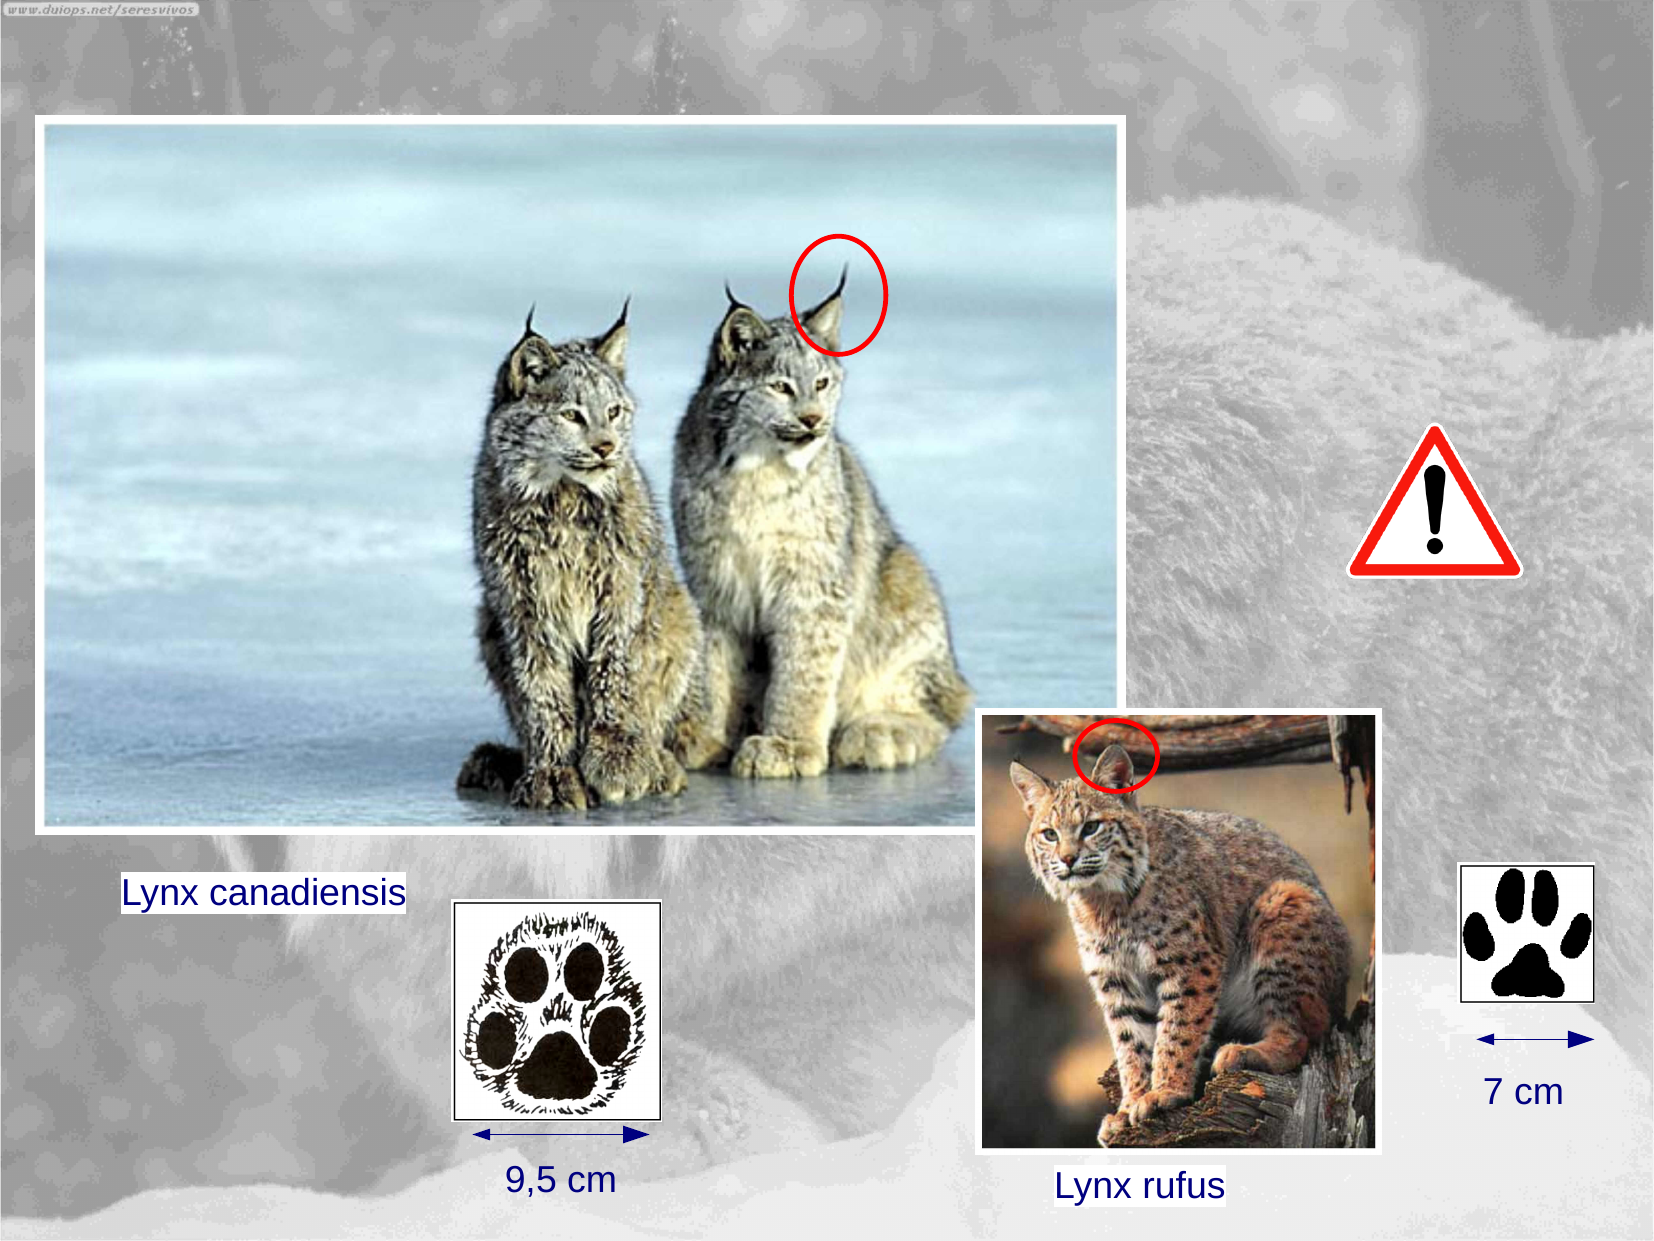

Lynx canadiensis
7 cm
9,5 cm
Lynx rufus